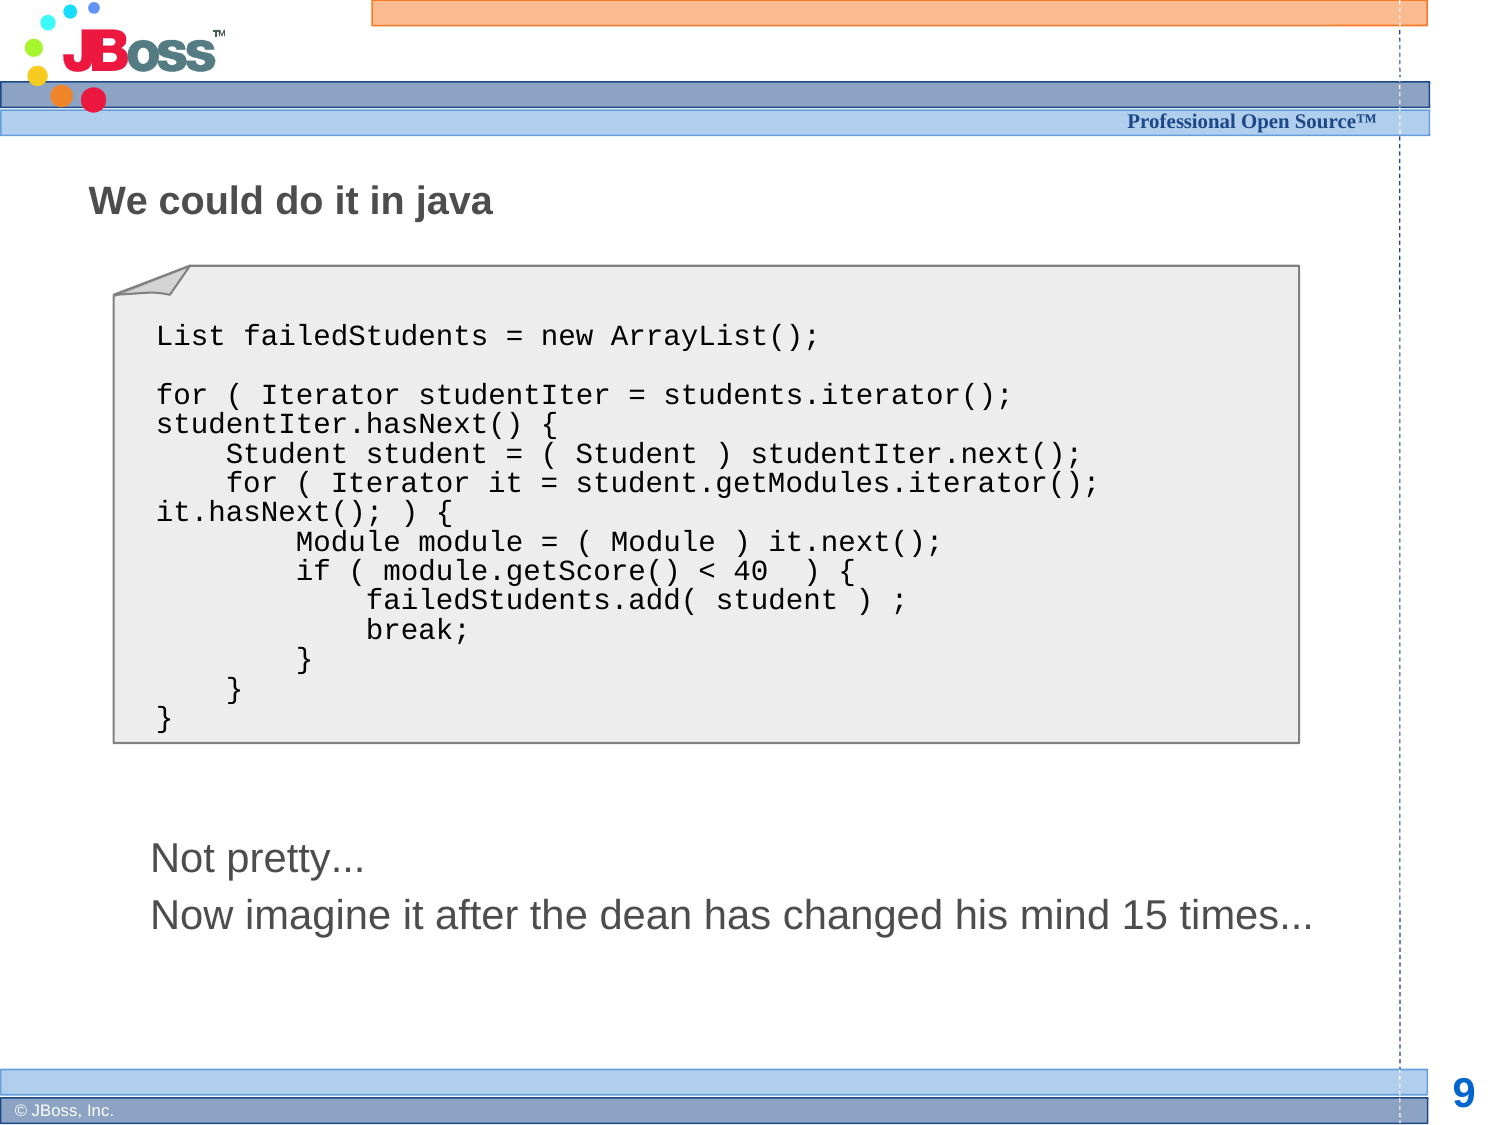

# We could do it in java
List failedStudents = new ArrayList();
for ( Iterator studentIter = students.iterator(); studentIter.hasNext() {
 Student student = ( Student ) studentIter.next();
 for ( Iterator it = student.getModules.iterator(); it.hasNext(); ) {
 Module module = ( Module ) it.next();
 if ( module.getScore() < 40 ) {
 failedStudents.add( student ) ;
 break;
 }
 }
}
Not pretty...
Now imagine it after the dean has changed his mind 15 times...